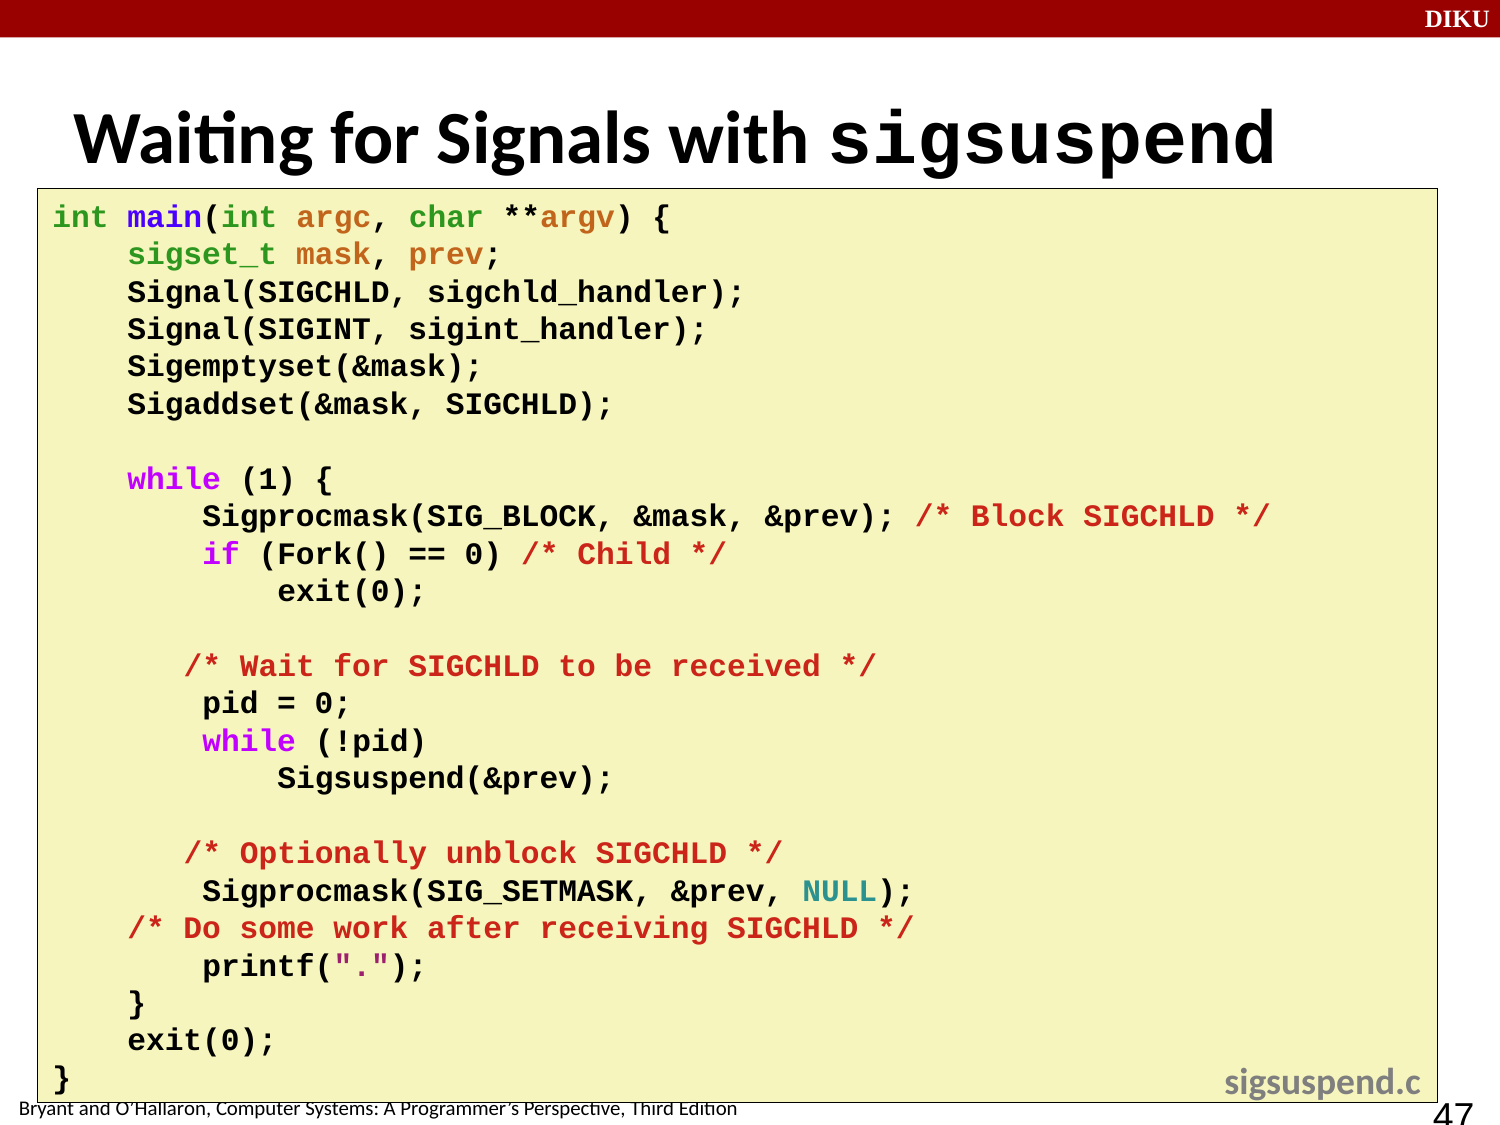

Waiting for Signals with sigsuspend
int main(int argc, char **argv) {
 sigset_t mask, prev;
 Signal(SIGCHLD, sigchld_handler);
 Signal(SIGINT, sigint_handler);
 Sigemptyset(&mask);
 Sigaddset(&mask, SIGCHLD);
 while (1) {
 Sigprocmask(SIG_BLOCK, &mask, &prev); /* Block SIGCHLD */
 if (Fork() == 0) /* Child */
 exit(0);
 /* Wait for SIGCHLD to be received */
 pid = 0;
 while (!pid)
 Sigsuspend(&prev);
 /* Optionally unblock SIGCHLD */
 Sigprocmask(SIG_SETMASK, &prev, NULL);
	/* Do some work after receiving SIGCHLD */
 printf(".");
 }
 exit(0);
}
sigsuspend.c